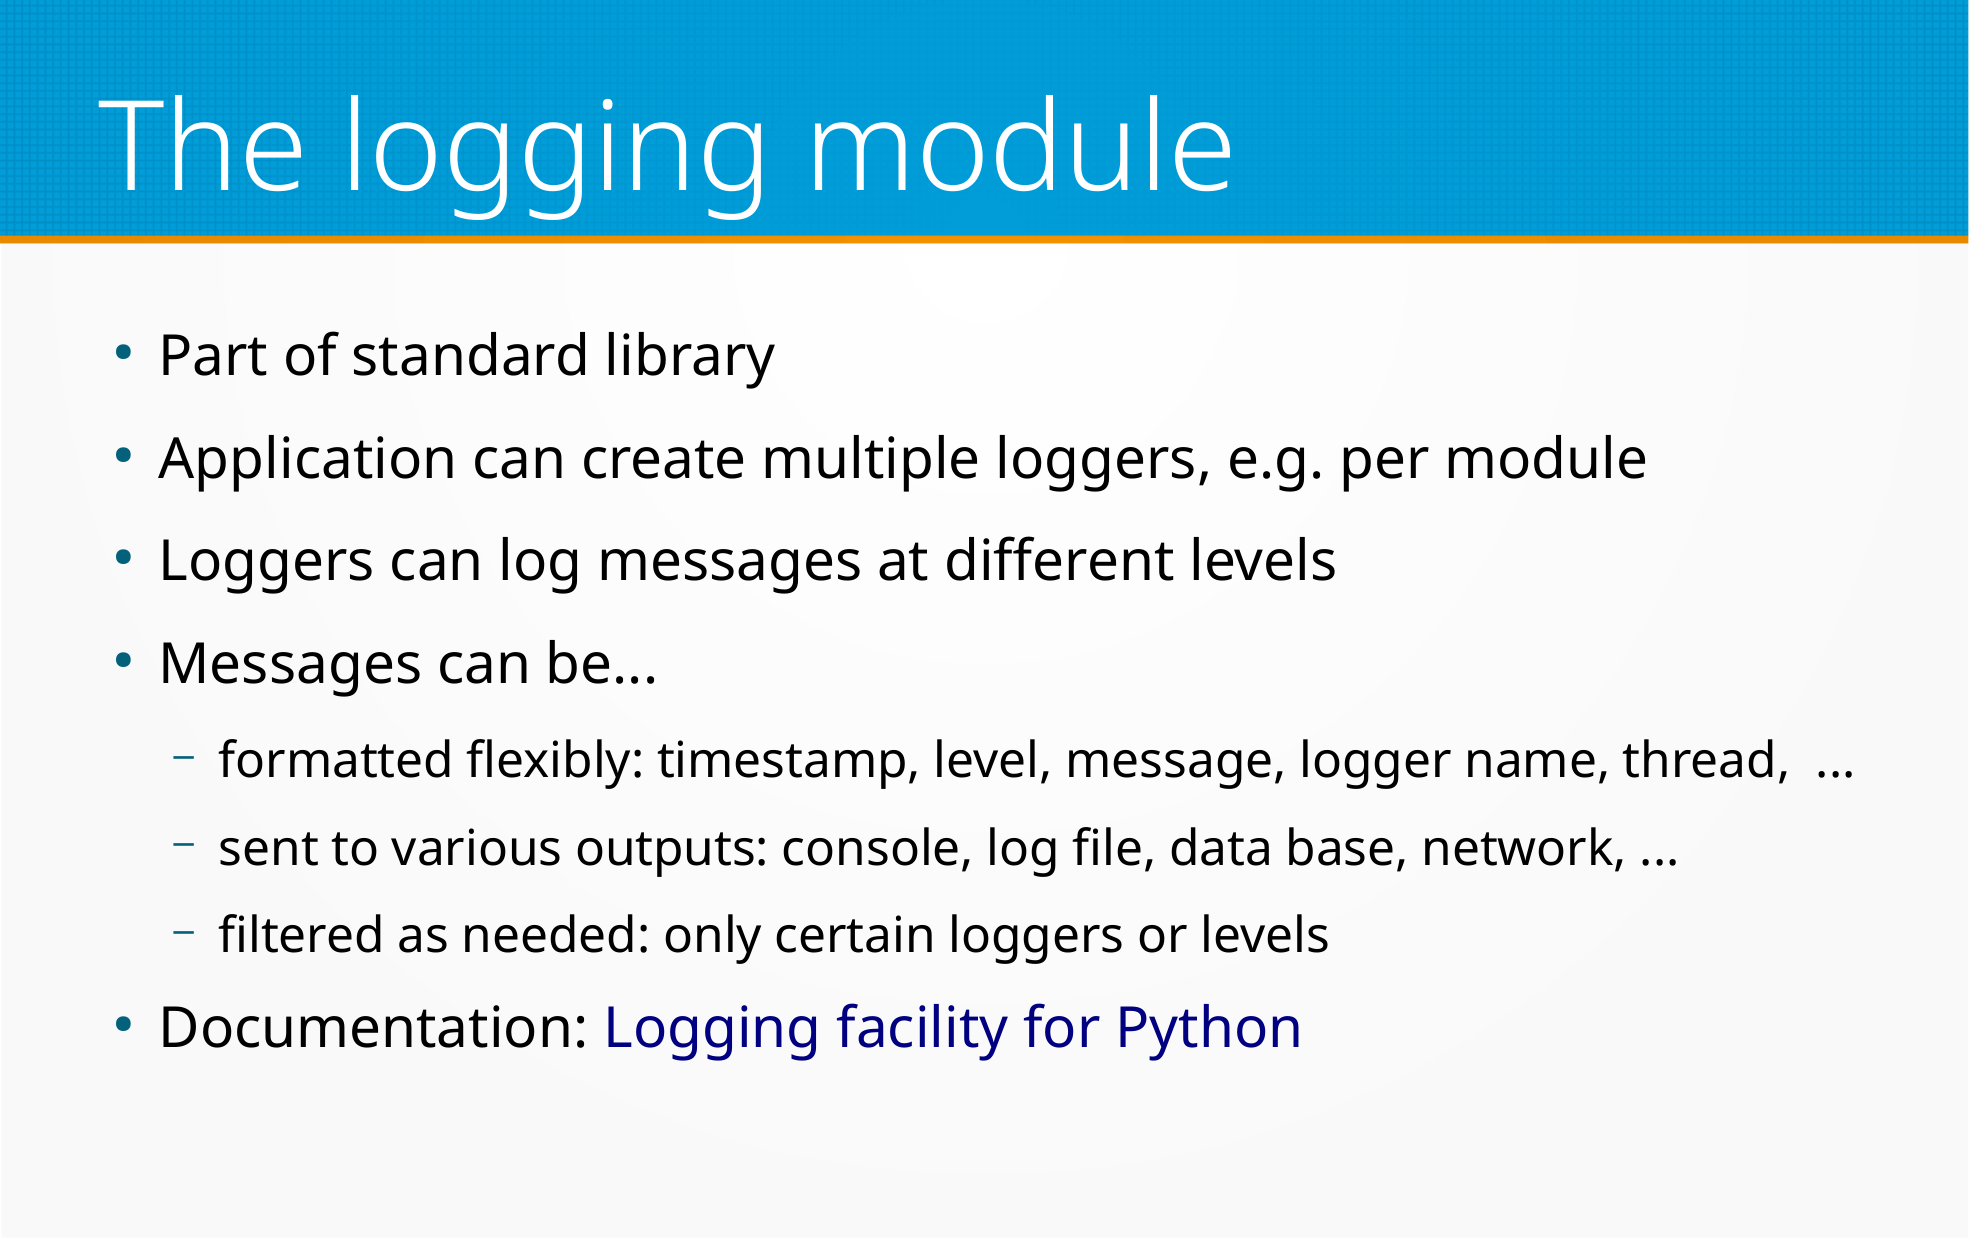

# The logging module
Part of standard library
Application can create multiple loggers, e.g. per module
Loggers can log messages at different levels
Messages can be...
formatted flexibly: timestamp, level, message, logger name, thread, ...
sent to various outputs: console, log file, data base, network, ...
filtered as needed: only certain loggers or levels
Documentation: Logging facility for Python